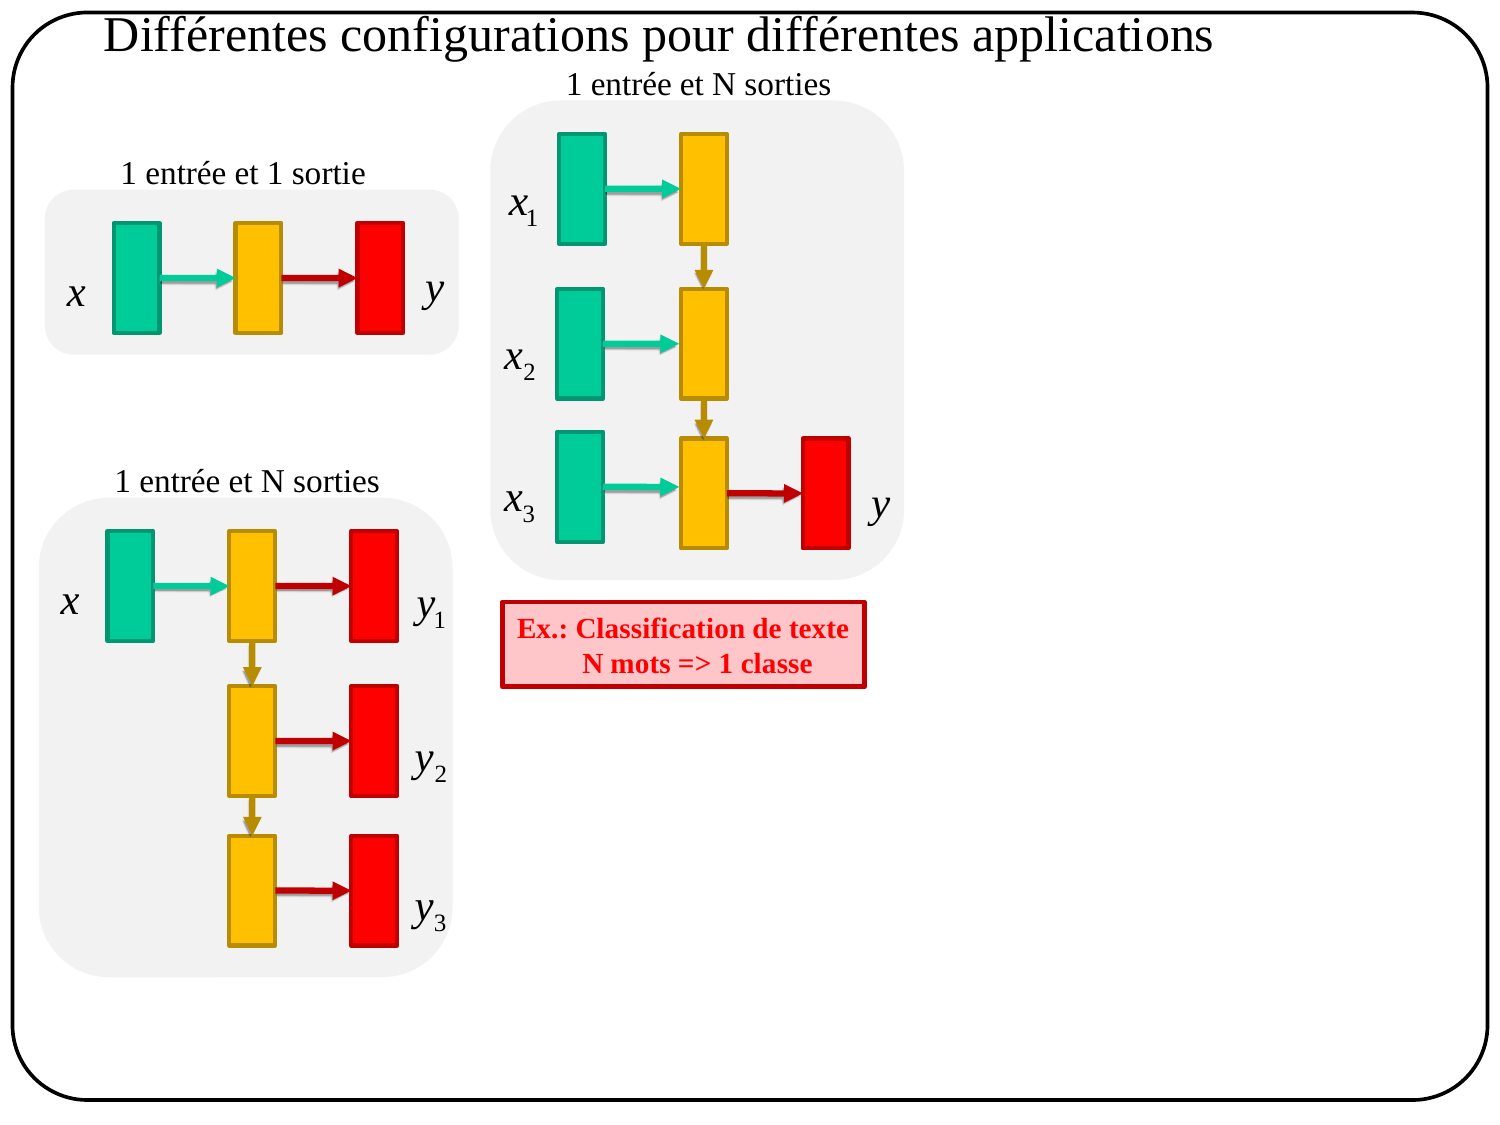

Différentes configurations pour différentes applications
1 entrée et N sorties
1 entrée et 1 sortie
1 entrée et N sorties
Ex.: Classification de texte
 N mots => 1 classe